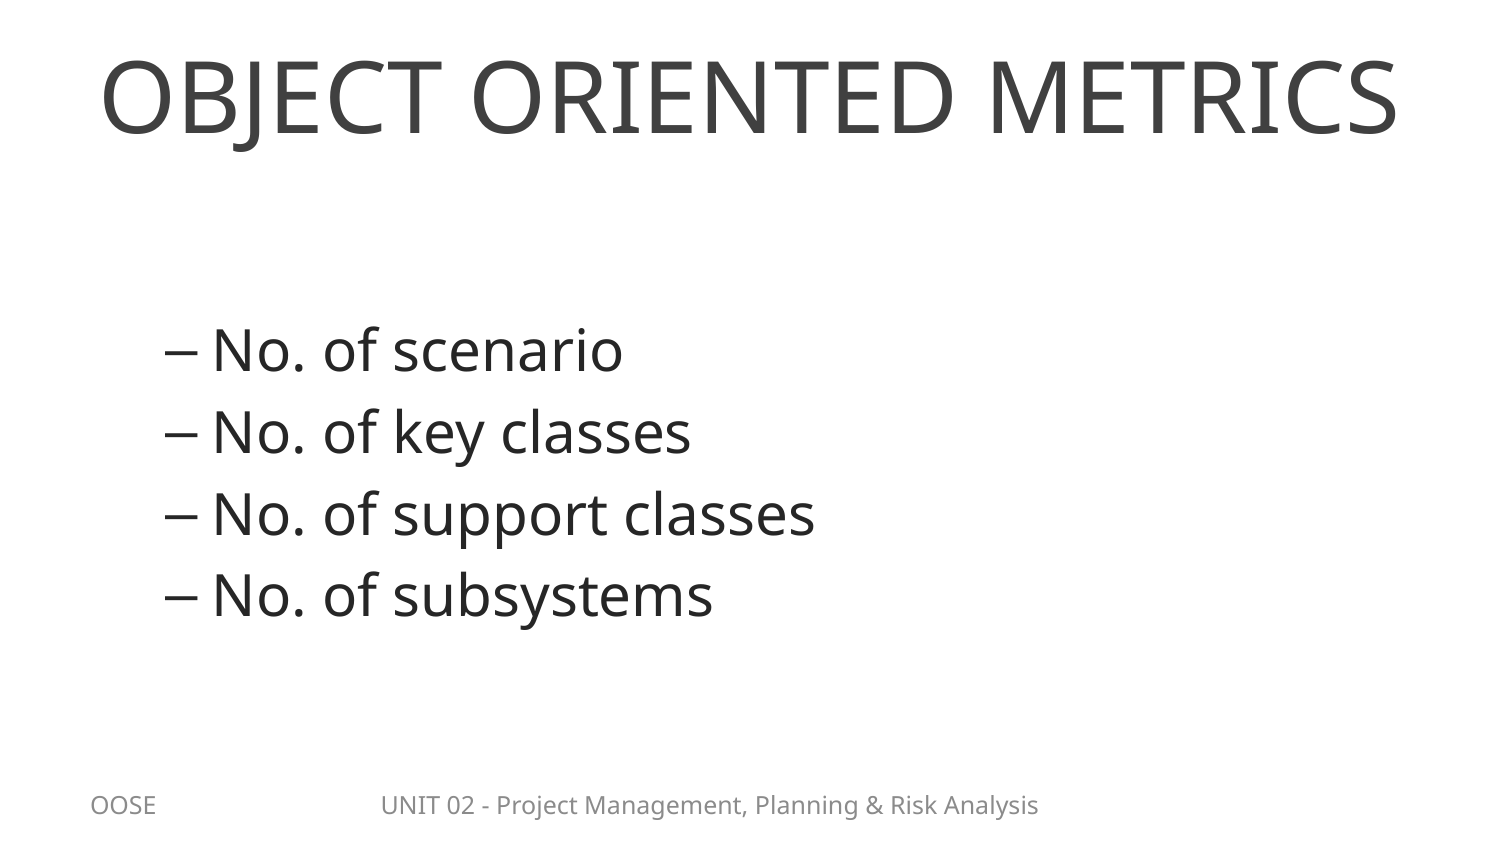

# OBJECT ORIENTED METRICS
No. of scenario
No. of key classes
No. of support classes
No. of subsystems
OOSE
UNIT 02 - Project Management, Planning & Risk Analysis